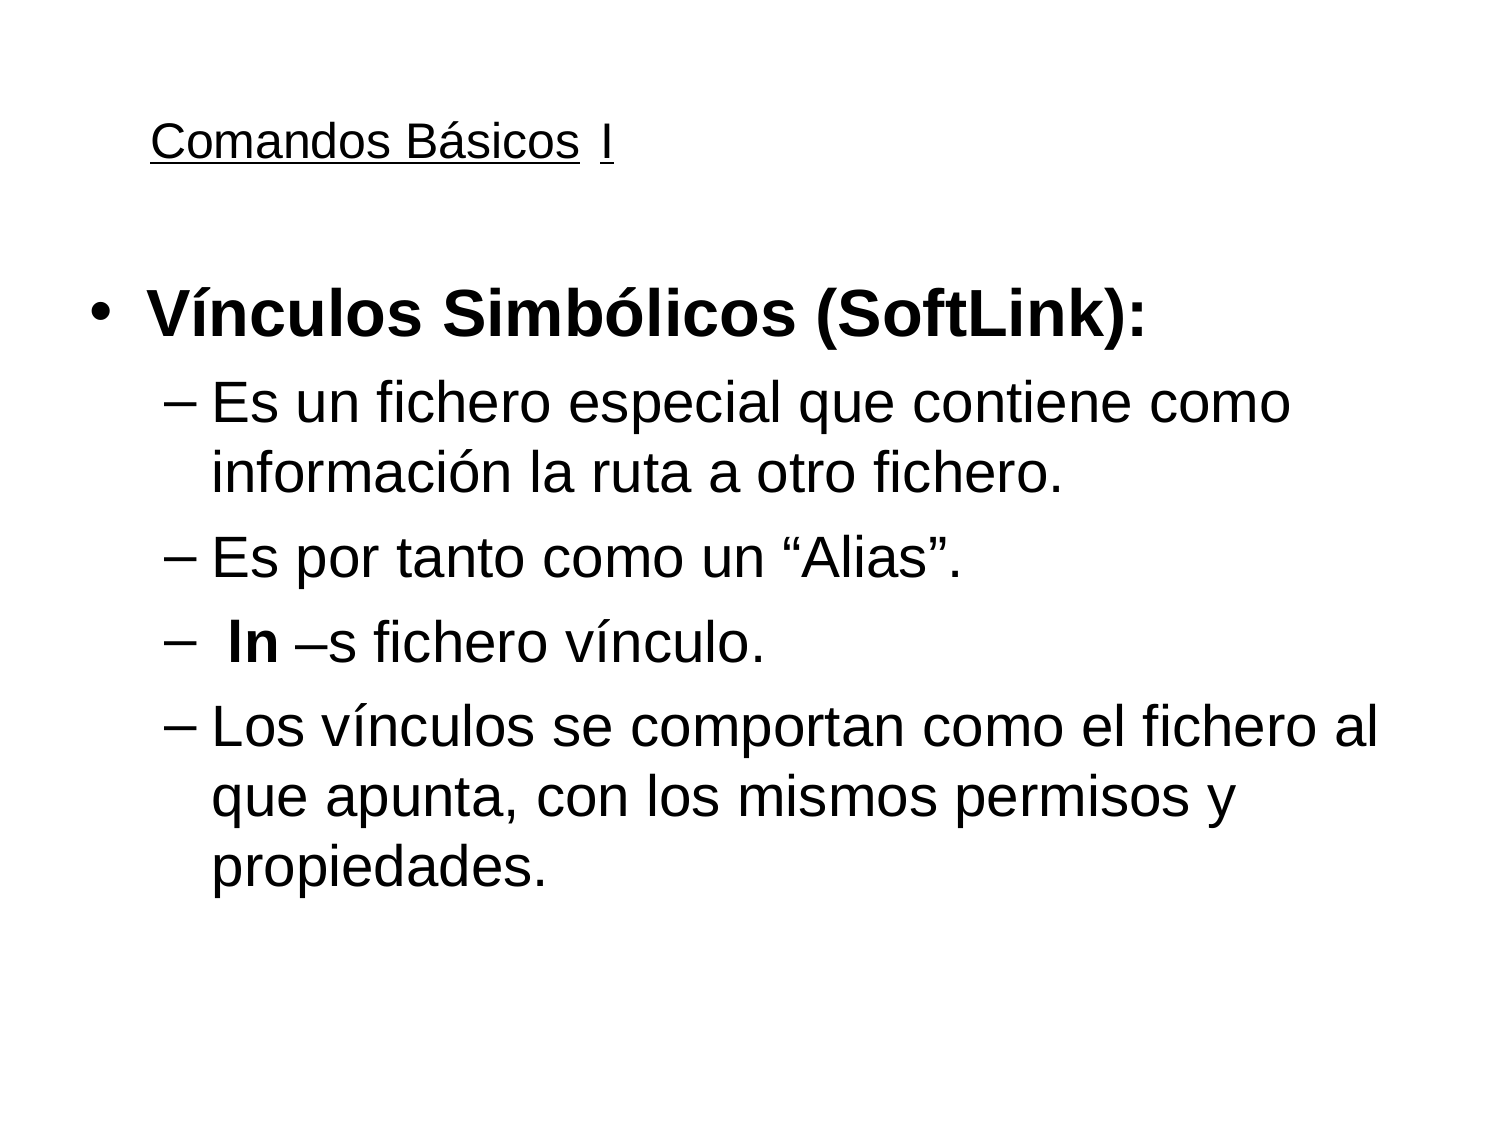

# Comandos Básicos	I
Vínculos Simbólicos (SoftLink):
Es un fichero especial que contiene como información la ruta a otro fichero.
Es por tanto como un “Alias”.
 ln –s fichero vínculo.
Los vínculos se comportan como el fichero al que apunta, con los mismos permisos y propiedades.